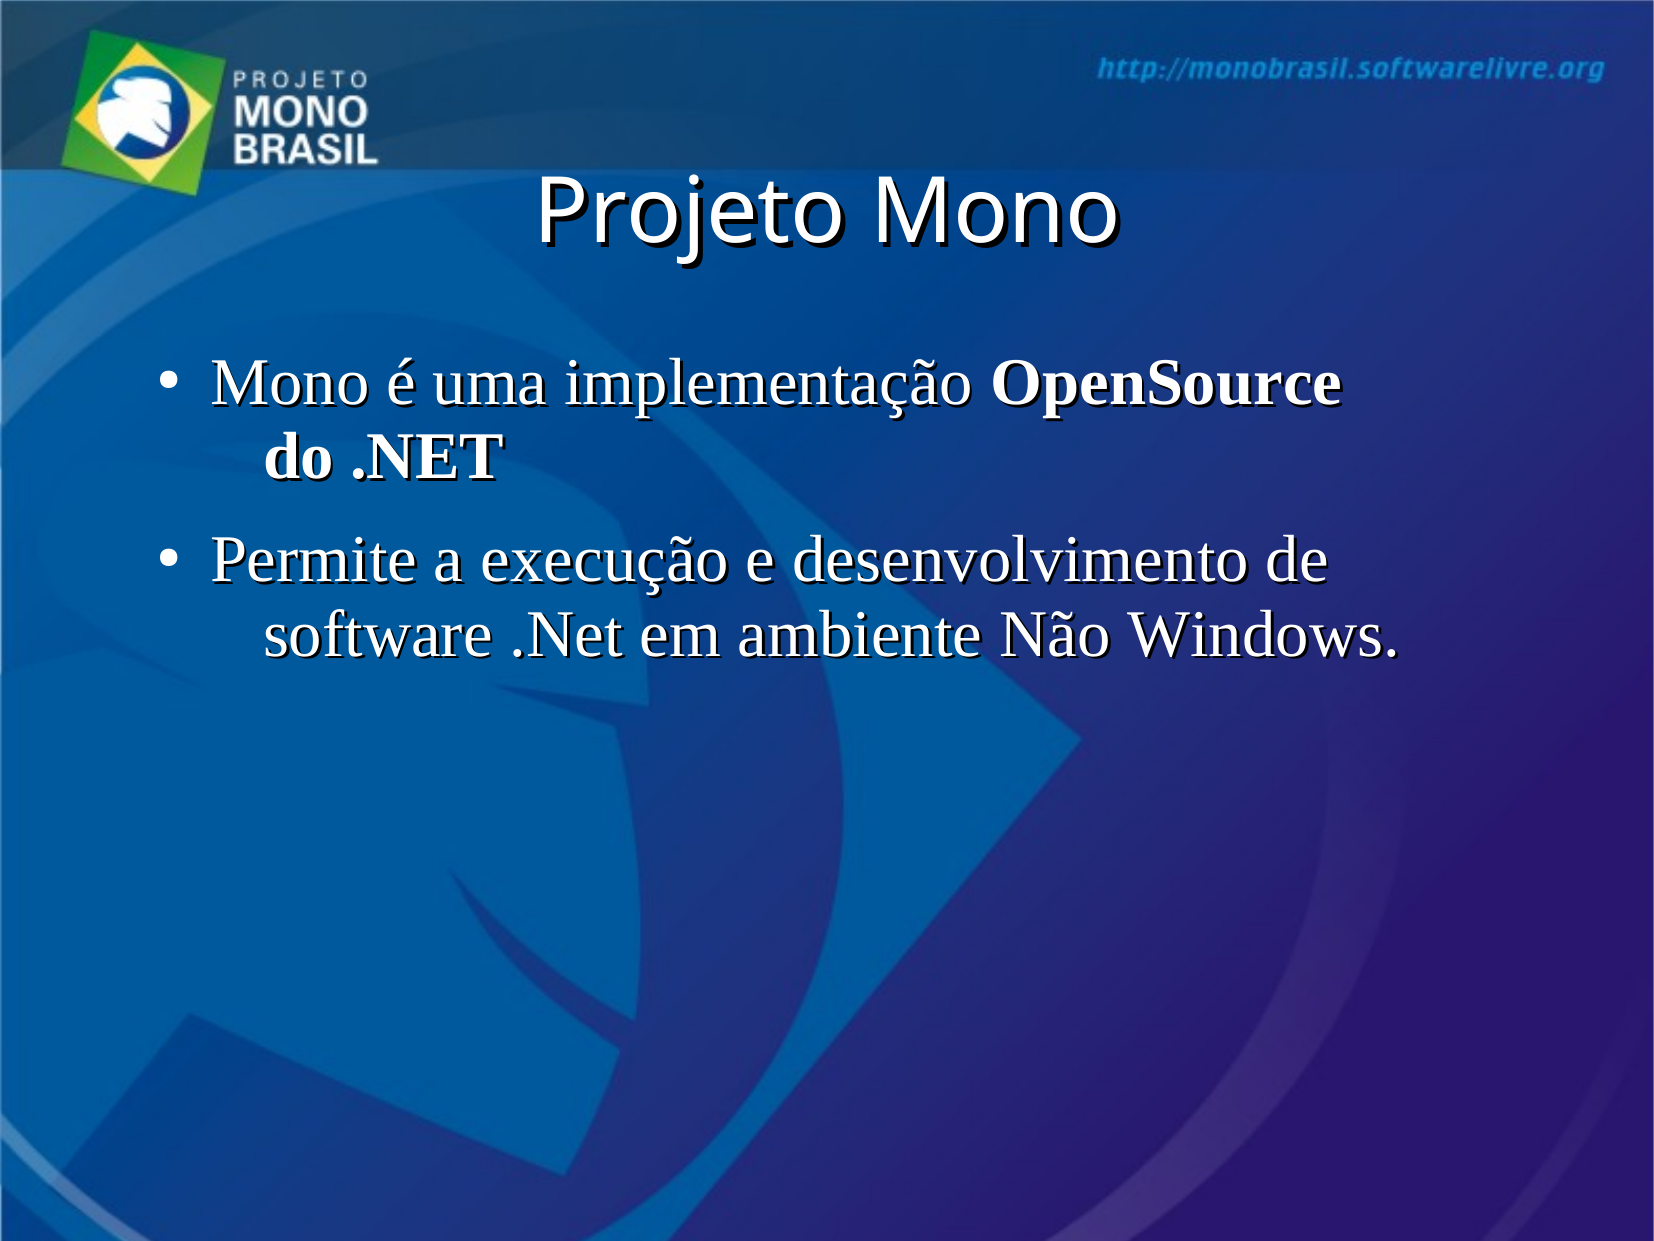

# Projeto Mono
Mono é uma implementação OpenSource do .NET
Permite a execução e desenvolvimento de software .Net em ambiente Não Windows.